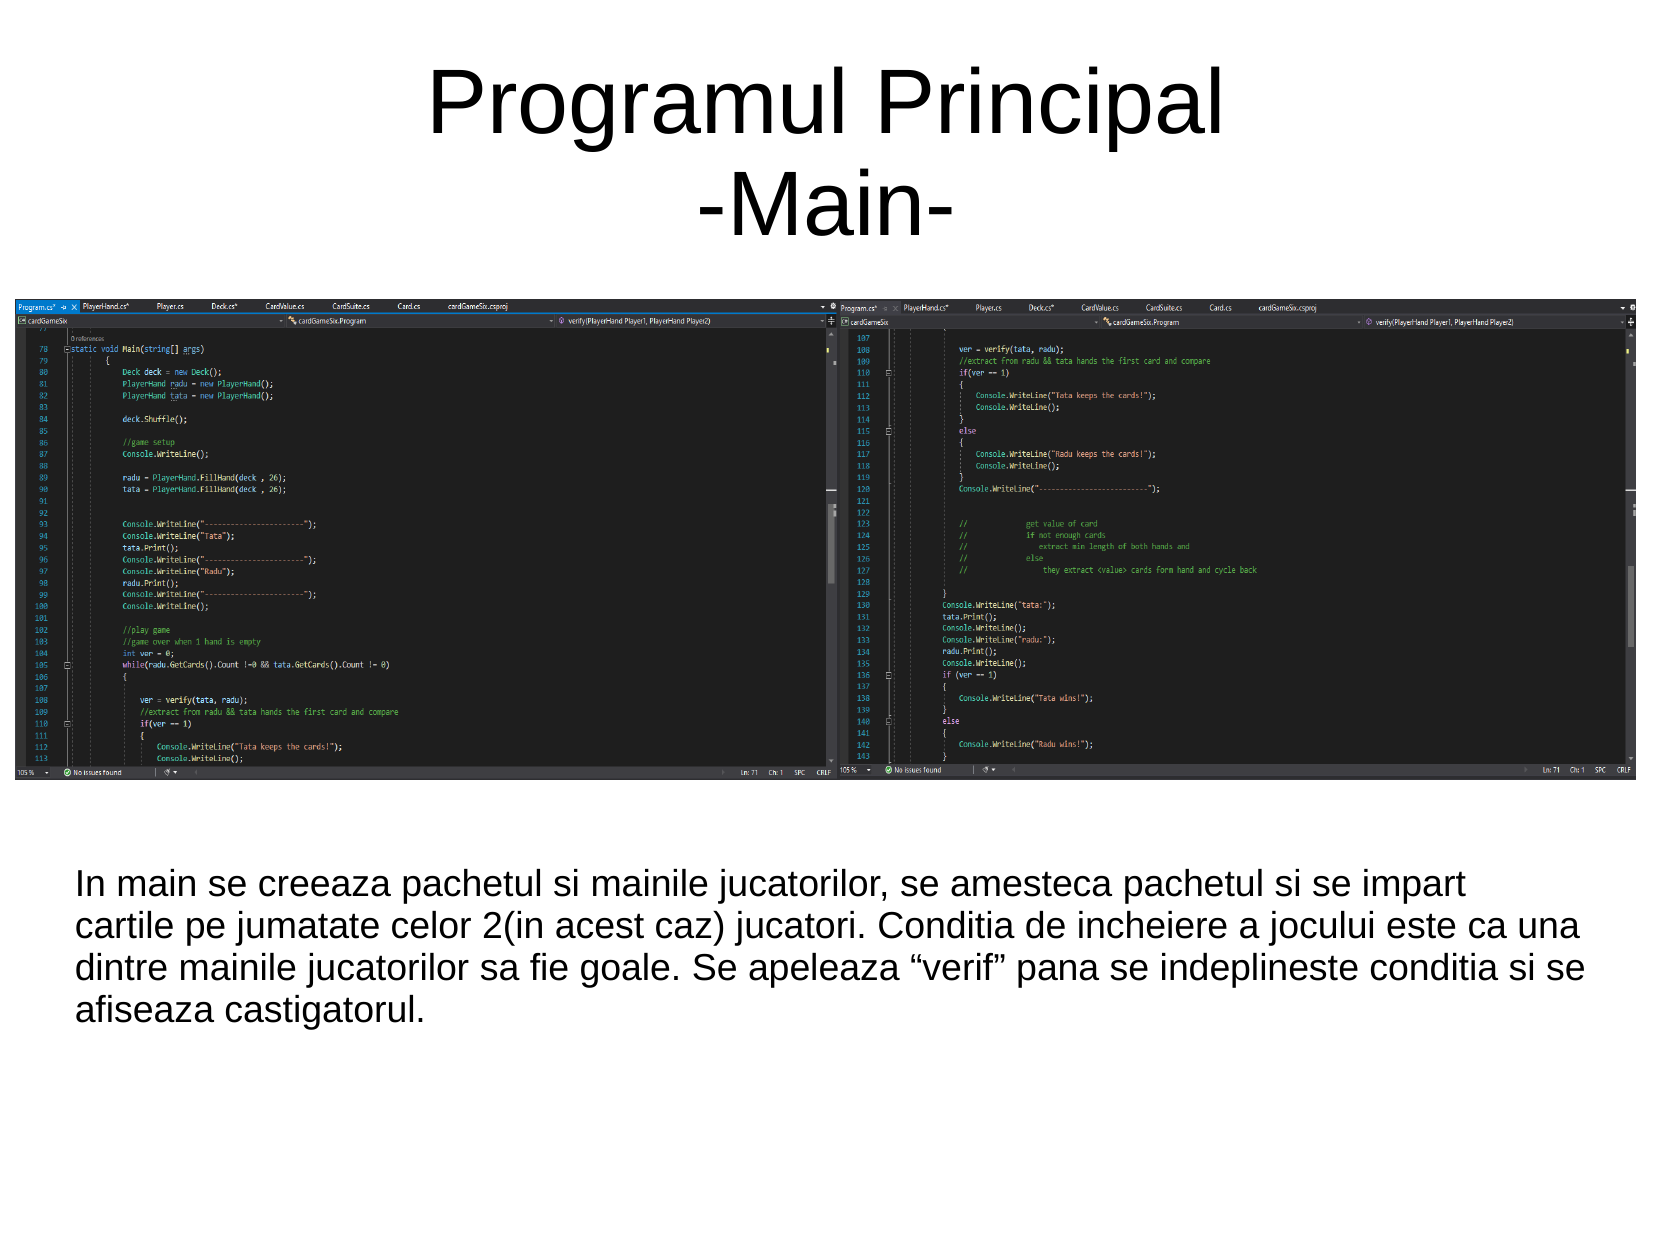

# Programul Principal -Main-
In main se creeaza pachetul si mainile jucatorilor, se amesteca pachetul si se impart
cartile pe jumatate celor 2(in acest caz) jucatori. Conditia de incheiere a jocului este ca una
dintre mainile jucatorilor sa fie goale. Se apeleaza “verif” pana se indeplineste conditia si se
afiseaza castigatorul.